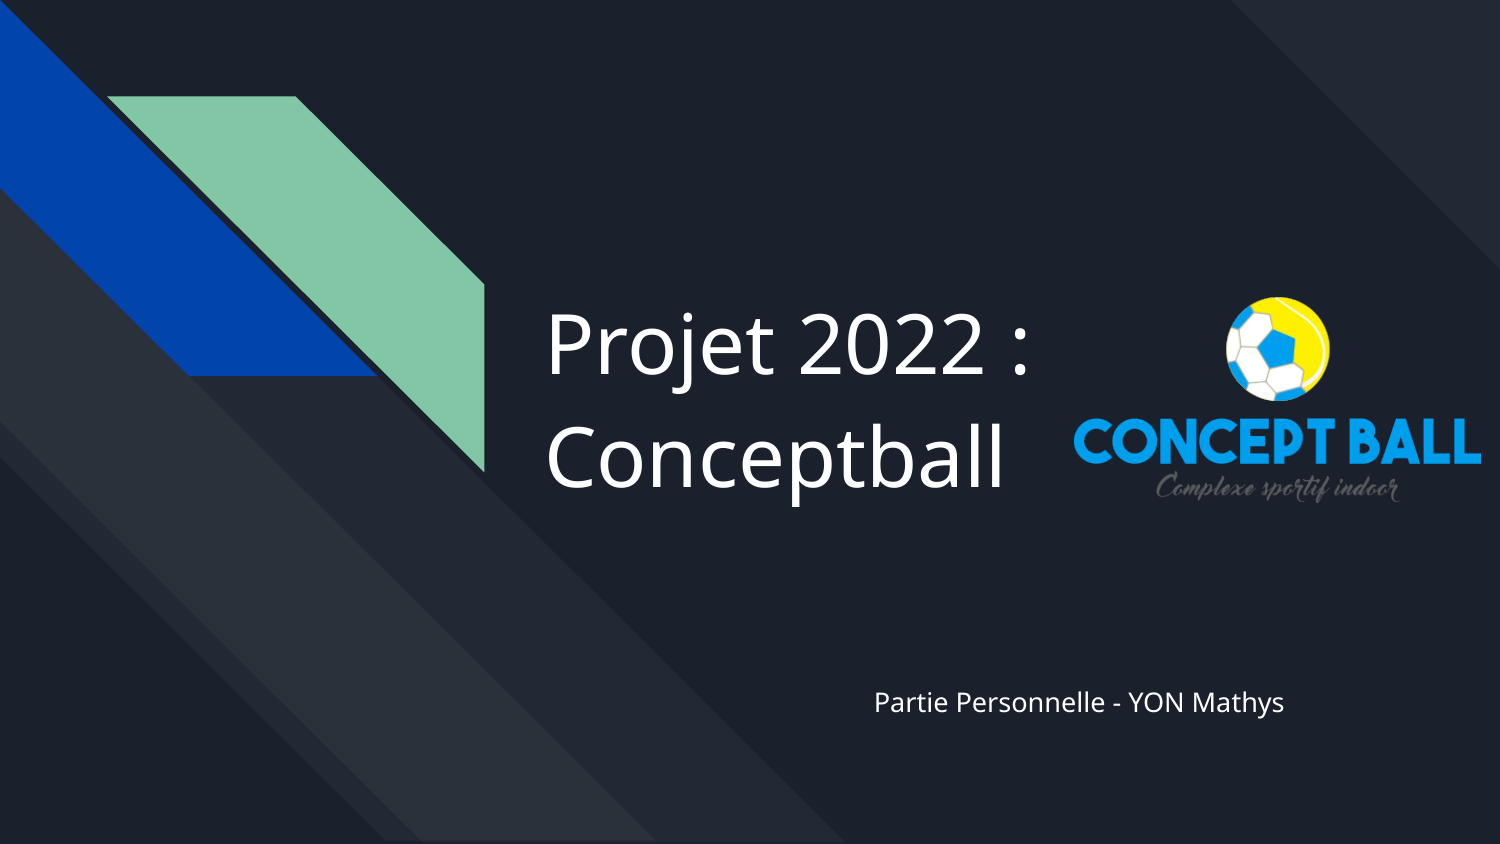

Projet 2022 :
Conceptball
Partie Personnelle - YON Mathys